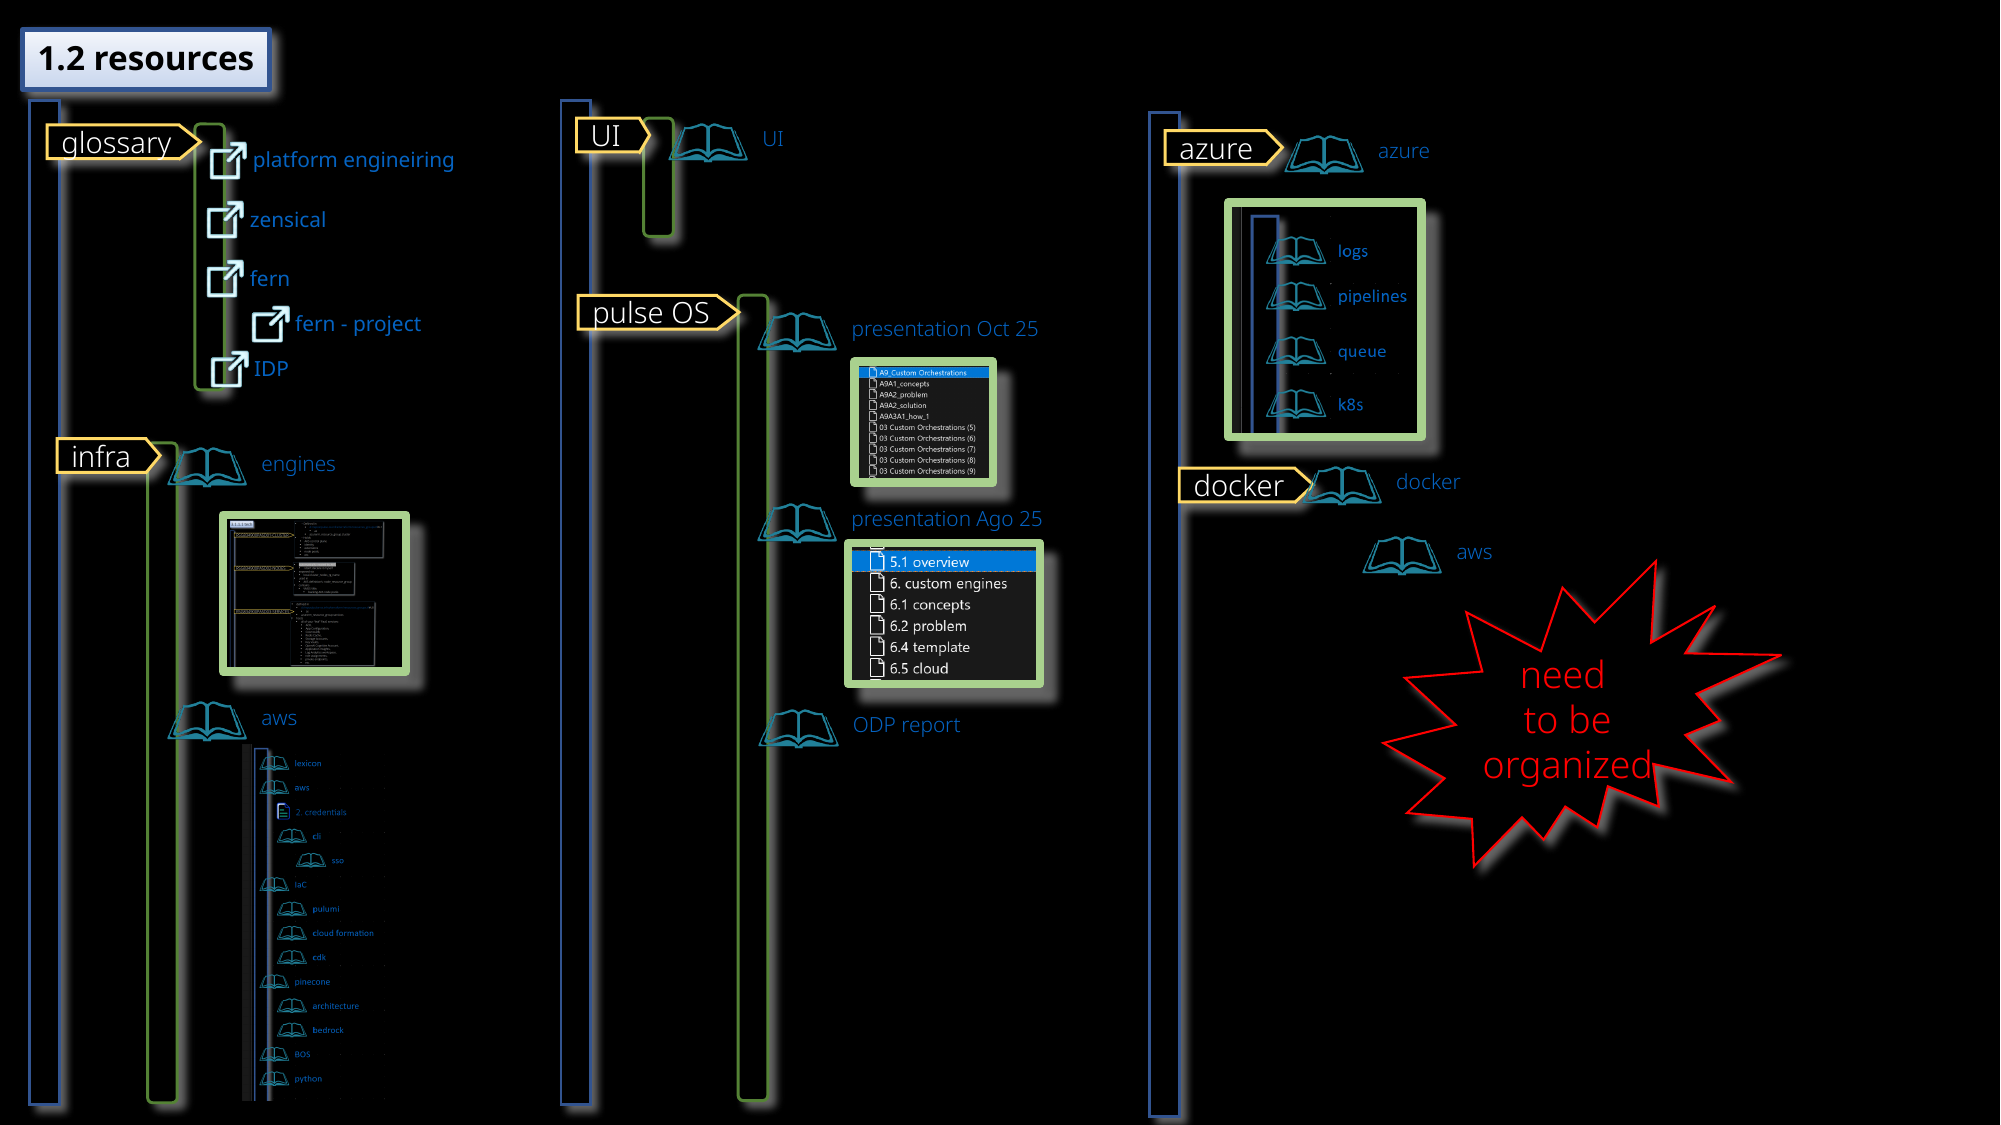

# 1.2 resources
UI
UI
glossary
azure
azure
platform engineiring
zensical
fern
pulse OS
fern - project
presentation Oct 25
IDP
infra
engines
docker
docker
presentation Ago 25
aws
need
to be
organized
aws
ODP report